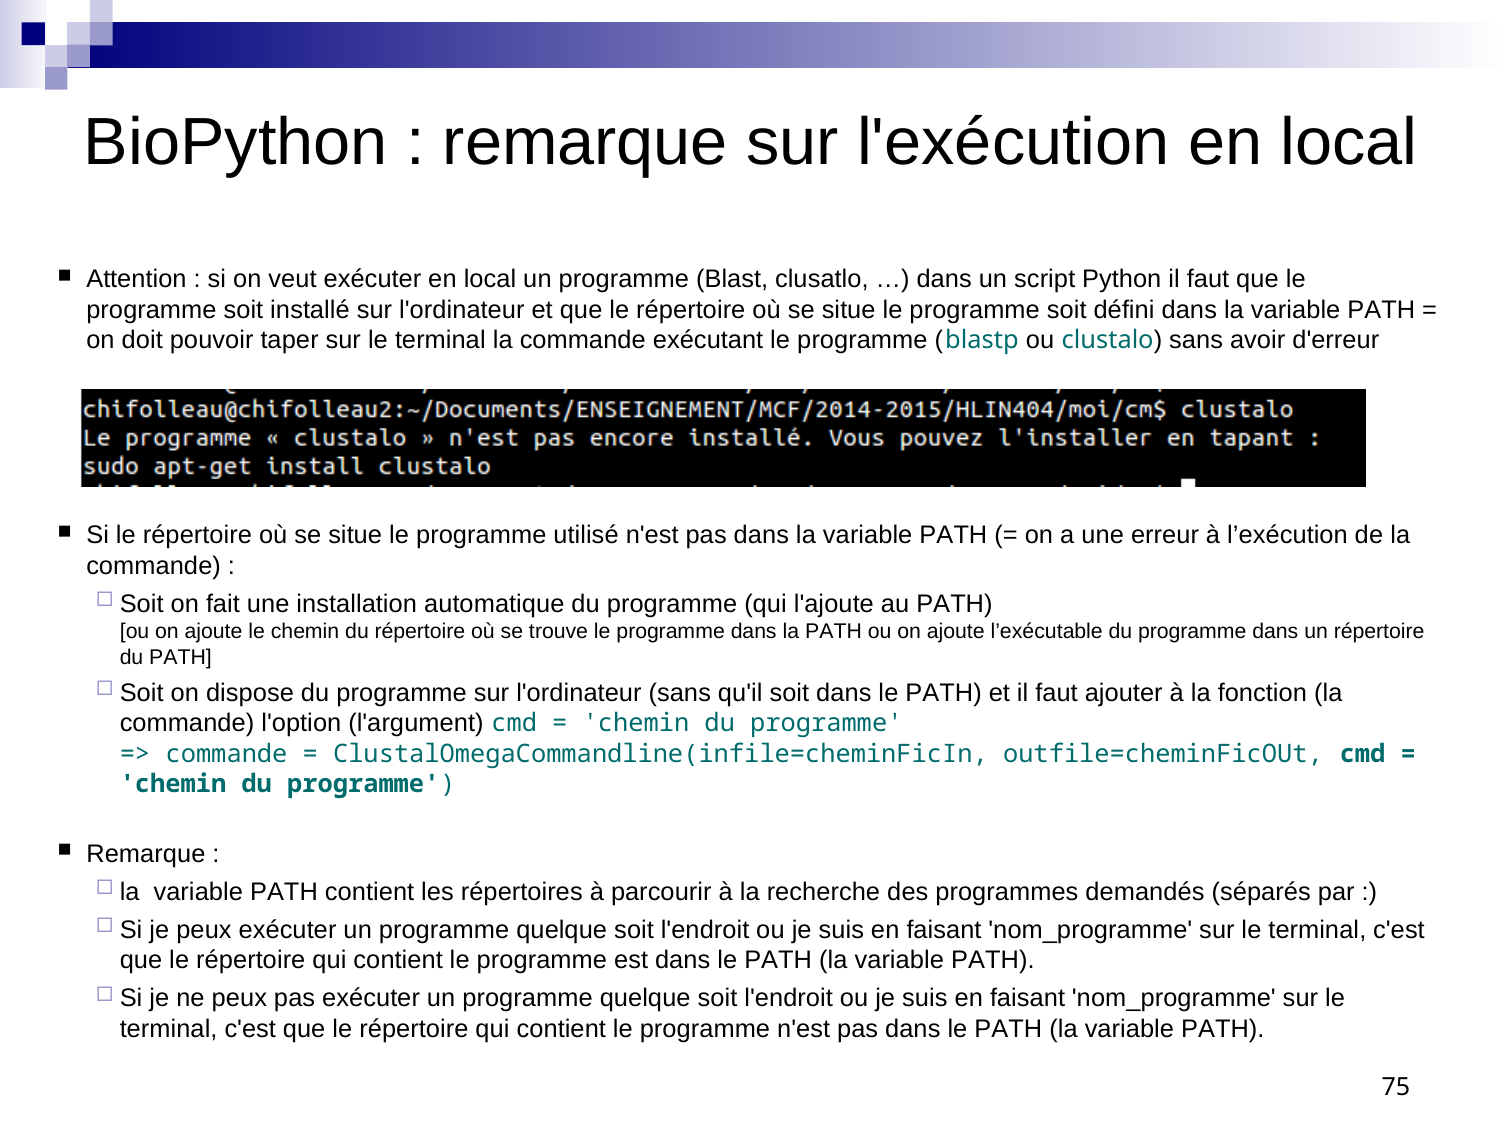

# BioPython : remarque sur l'exécution en local
Attention : si on veut exécuter en local un programme (Blast, clusatlo, …) dans un script Python il faut que le programme soit installé sur l'ordinateur et que le répertoire où se situe le programme soit défini dans la variable PATH = on doit pouvoir taper sur le terminal la commande exécutant le programme (blastp ou clustalo) sans avoir d'erreur
Si le répertoire où se situe le programme utilisé n'est pas dans la variable PATH (= on a une erreur à l’exécution de la commande) :
Soit on fait une installation automatique du programme (qui l'ajoute au PATH)
[ou on ajoute le chemin du répertoire où se trouve le programme dans la PATH ou on ajoute l’exécutable du programme dans un répertoire du PATH]
Soit on dispose du programme sur l'ordinateur (sans qu'il soit dans le PATH) et il faut ajouter à la fonction (la commande) l'option (l'argument) cmd = 'chemin du programme'
=> commande = ClustalOmegaCommandline(infile=cheminFicIn, outfile=cheminFicOUt, cmd = 'chemin du programme')
Remarque :
la variable PATH contient les répertoires à parcourir à la recherche des programmes demandés (séparés par :)
Si je peux exécuter un programme quelque soit l'endroit ou je suis en faisant 'nom_programme' sur le terminal, c'est que le répertoire qui contient le programme est dans le PATH (la variable PATH).
Si je ne peux pas exécuter un programme quelque soit l'endroit ou je suis en faisant 'nom_programme' sur le terminal, c'est que le répertoire qui contient le programme n'est pas dans le PATH (la variable PATH).
75